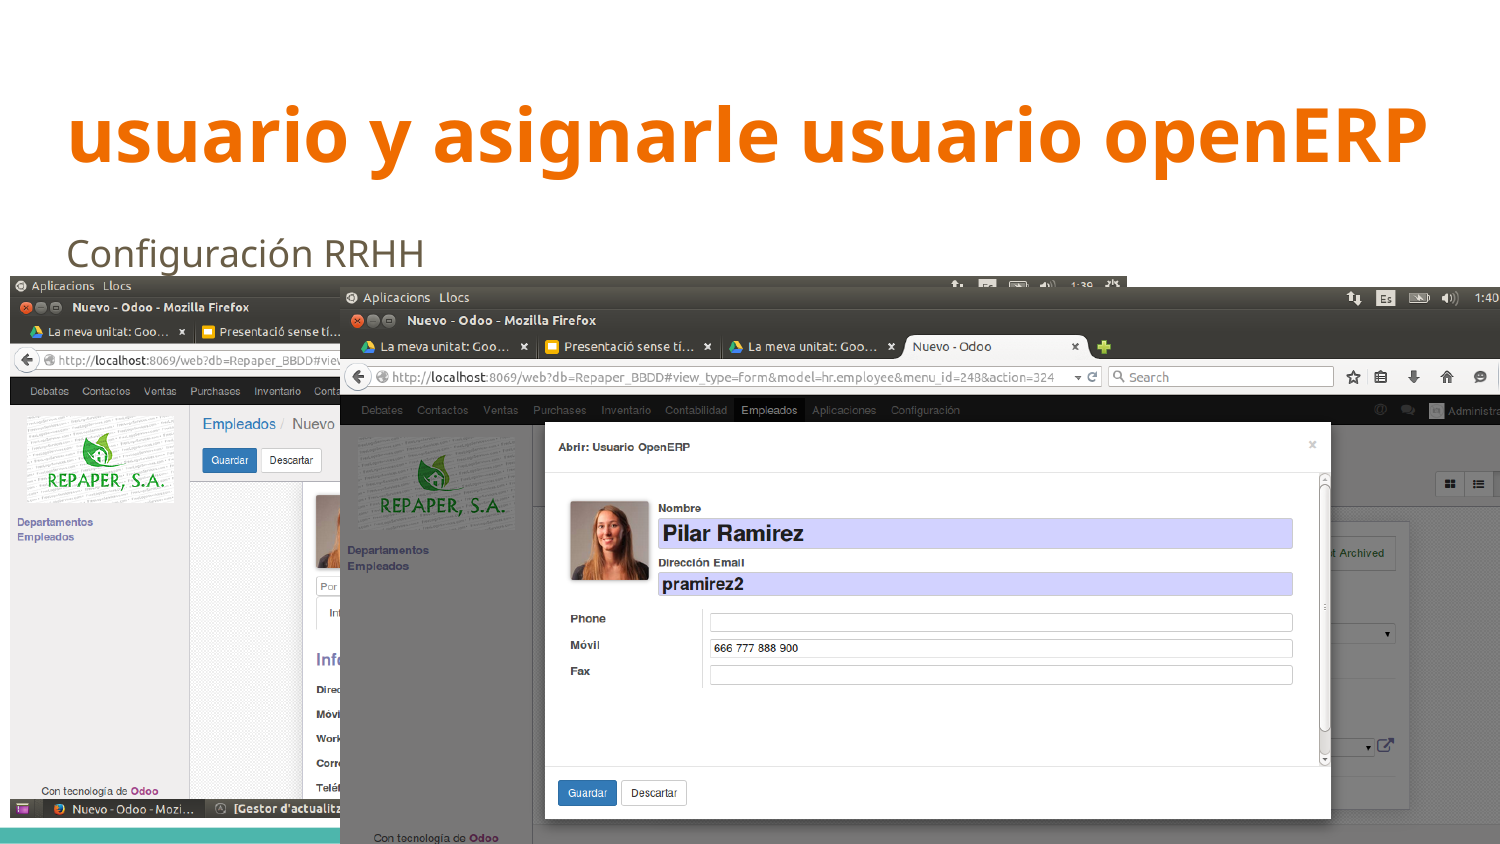

# usuario y asignarle usuario openERP
Configuración RRHH